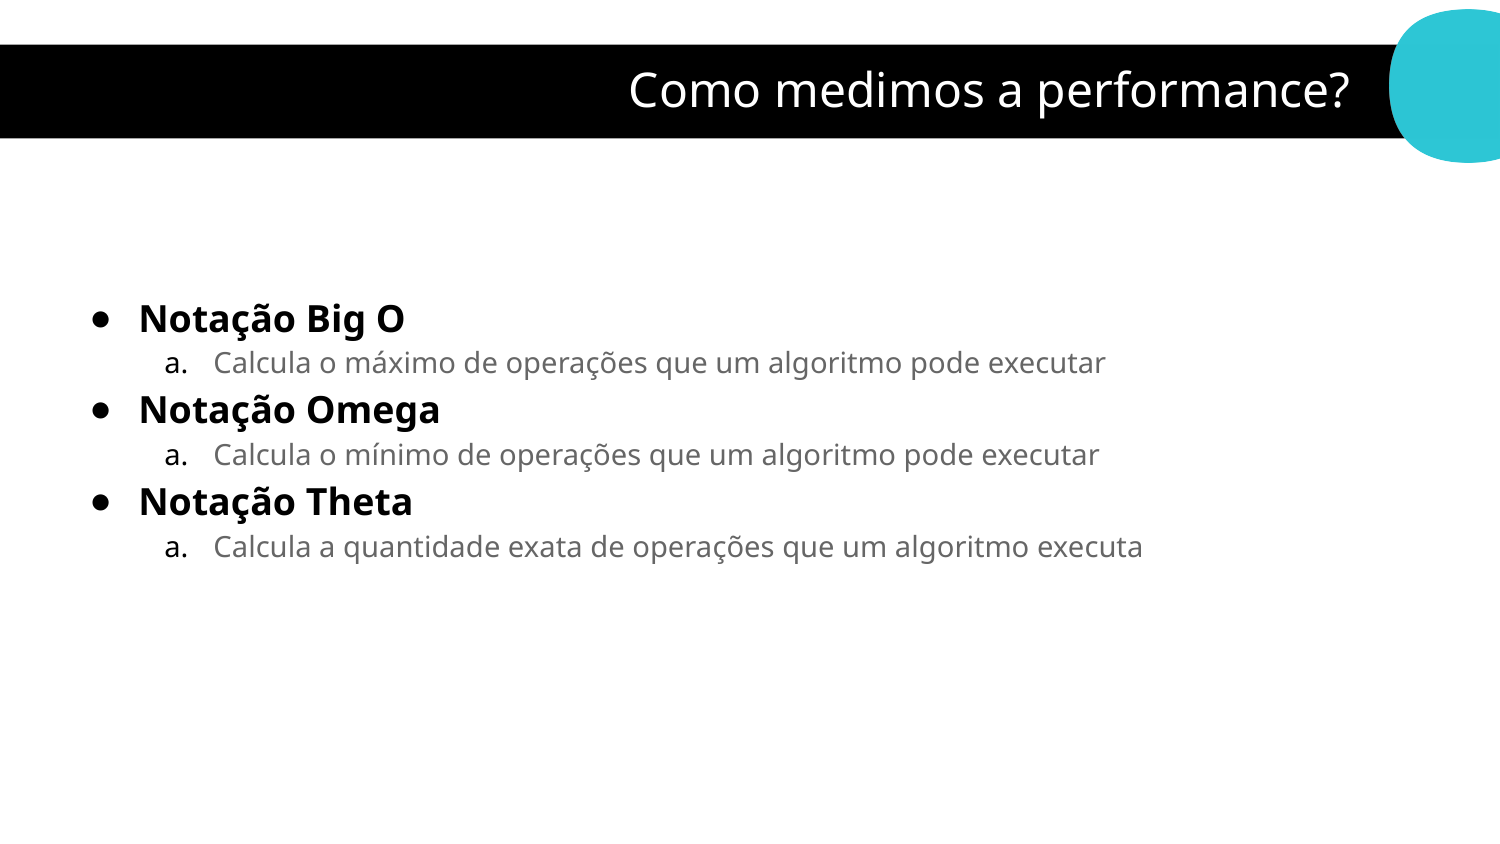

# Como medimos a performance?
Notação Big O
Calcula o máximo de operações que um algoritmo pode executar
Notação Omega
Calcula o mínimo de operações que um algoritmo pode executar
Notação Theta
Calcula a quantidade exata de operações que um algoritmo executa